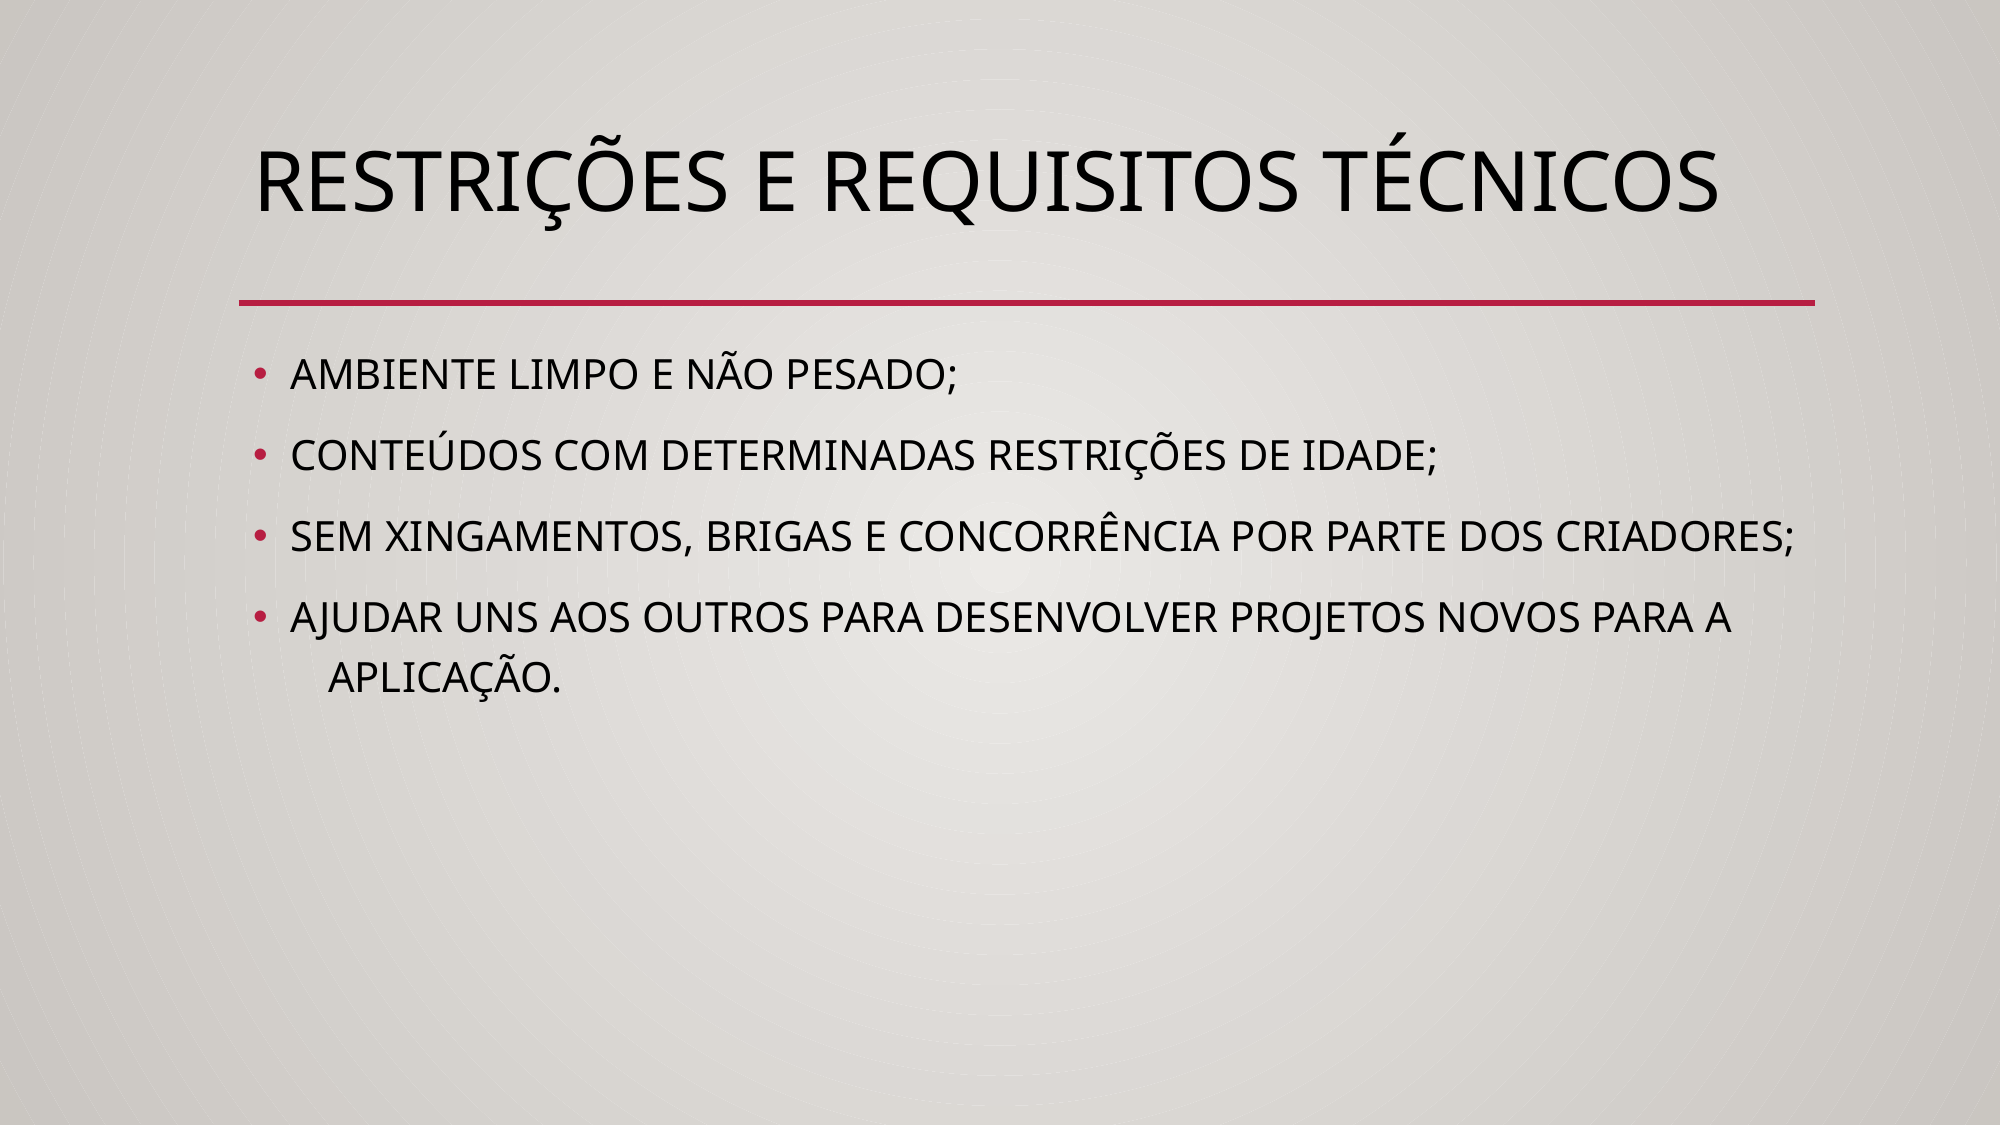

# RESTRIÇÕES E REQUISITOS TÉCNICOS
AMBIENTE LIMPO E NÃO PESADO;
CONTEÚDOS COM DETERMINADAS RESTRIÇÕES DE IDADE;
SEM XINGAMENTOS, BRIGAS E CONCORRÊNCIA POR PARTE DOS CRIADORES;
AJUDAR UNS AOS OUTROS PARA DESENVOLVER PROJETOS NOVOS PARA A APLICAÇÃO.